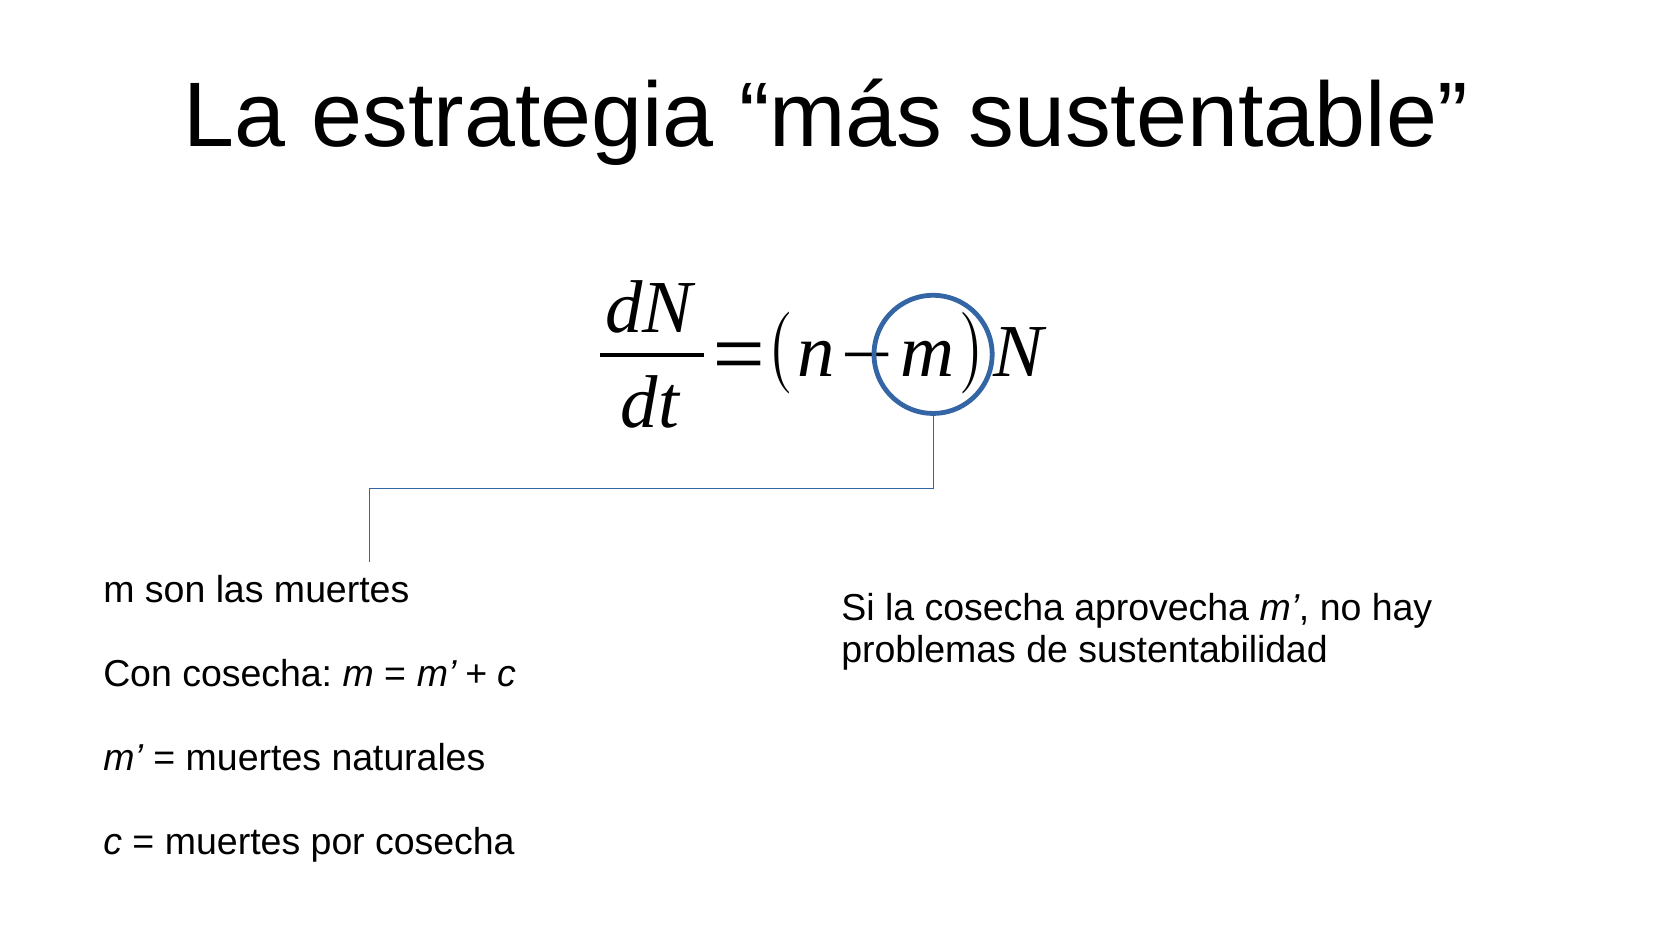

# La estrategia “más sustentable”
m son las muertes
Con cosecha: m = m’ + c
m’ = muertes naturales
c = muertes por cosecha
Si la cosecha aprovecha m’, no hay problemas de sustentabilidad